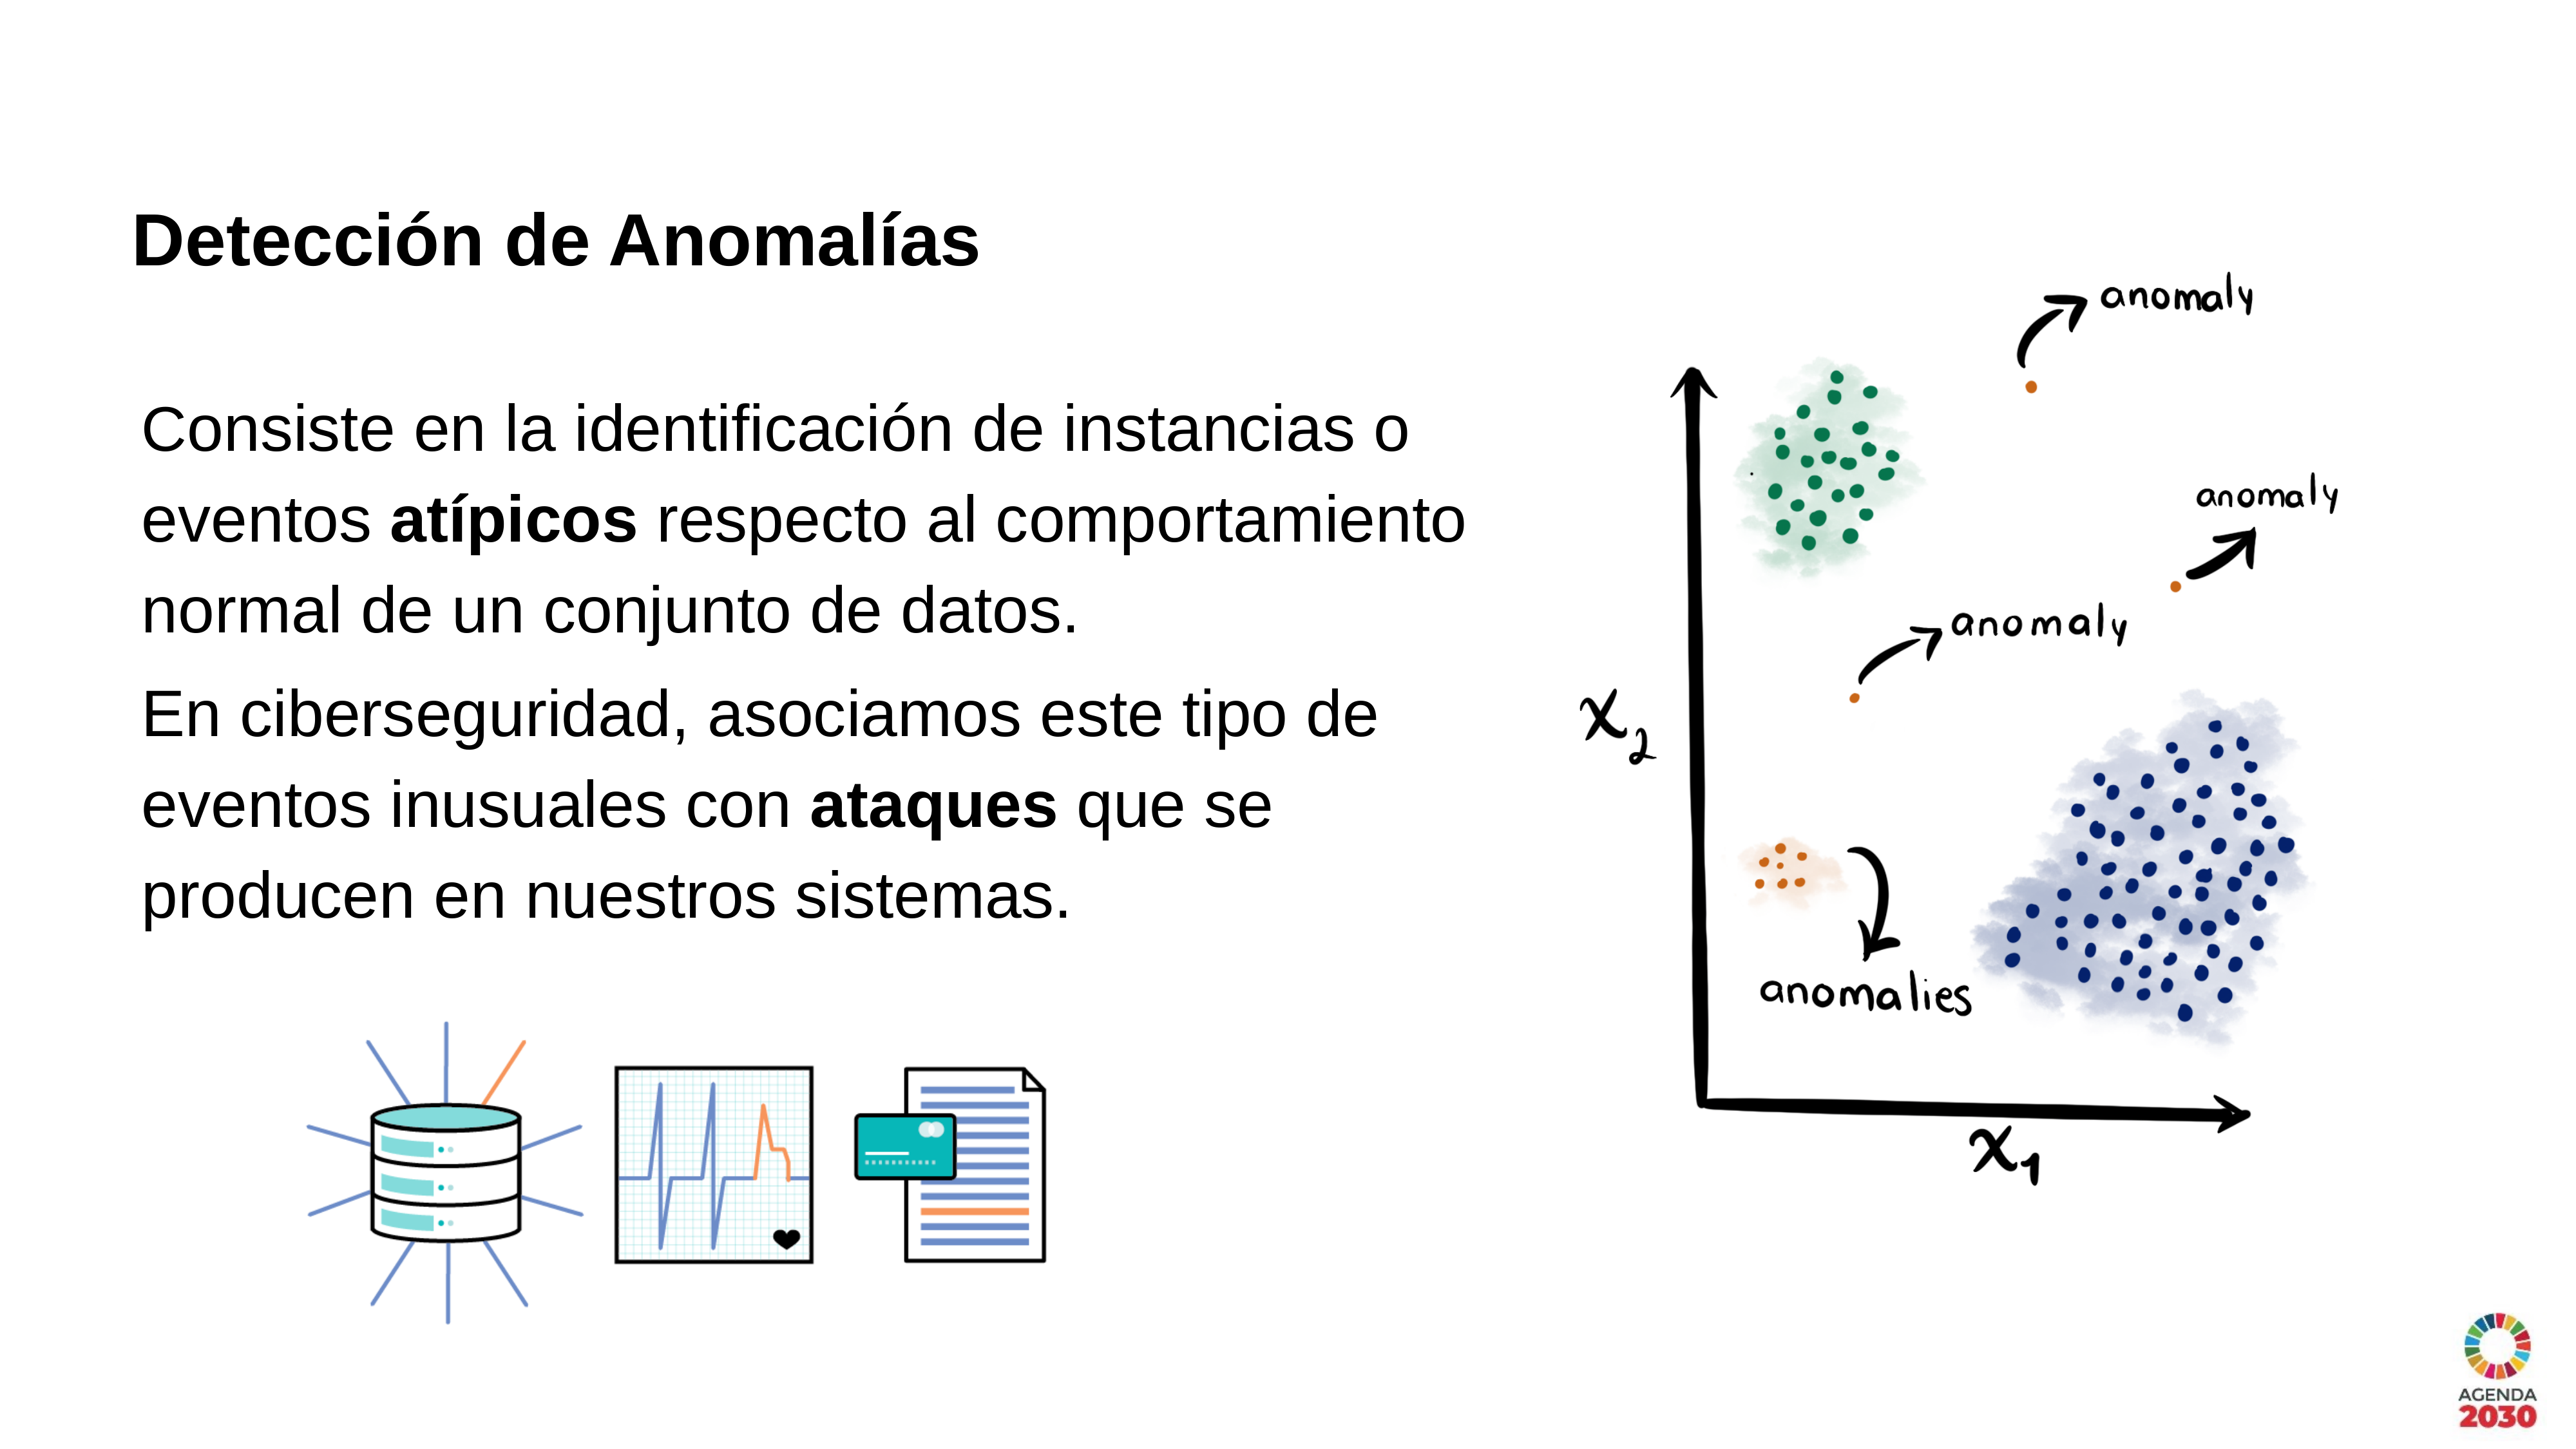

# Detección de Anomalías
Consiste en la identificación de instancias o eventos atípicos respecto al comportamiento normal de un conjunto de datos.
En ciberseguridad, asociamos este tipo de eventos inusuales con ataques que se producen en nuestros sistemas.